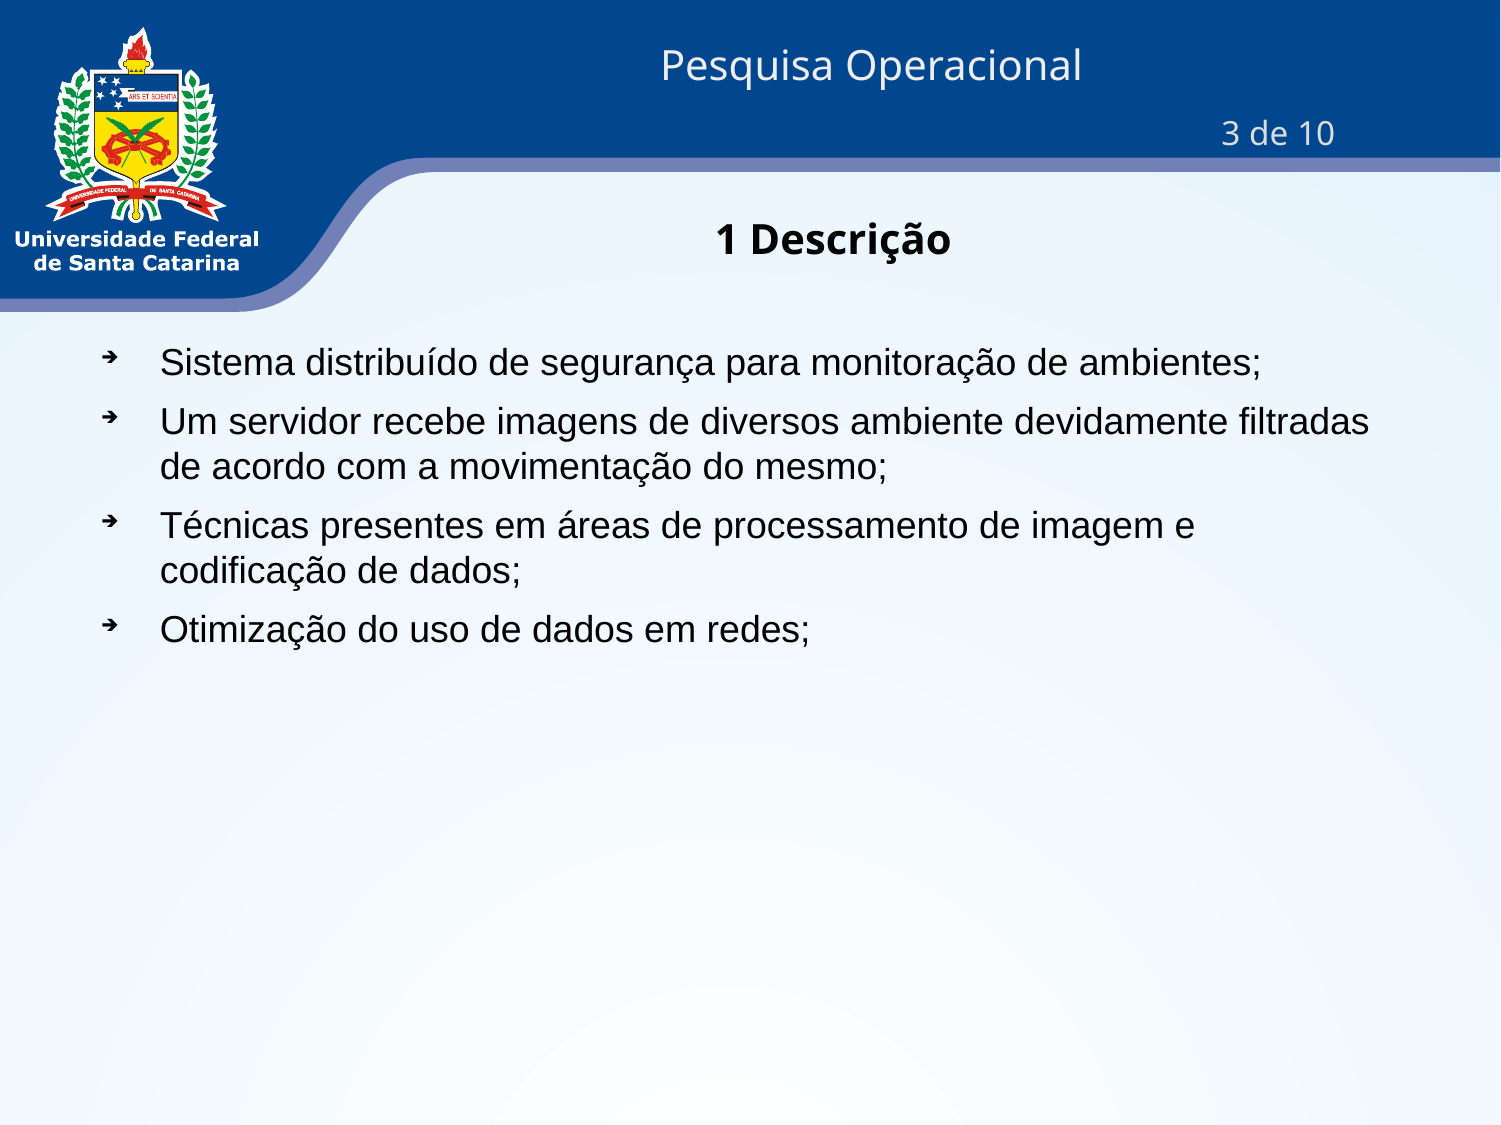

# 1 Descrição
Sistema distribuído de segurança para monitoração de ambientes;
Um servidor recebe imagens de diversos ambiente devidamente filtradas de acordo com a movimentação do mesmo;
Técnicas presentes em áreas de processamento de imagem e codificação de dados;
Otimização do uso de dados em redes;